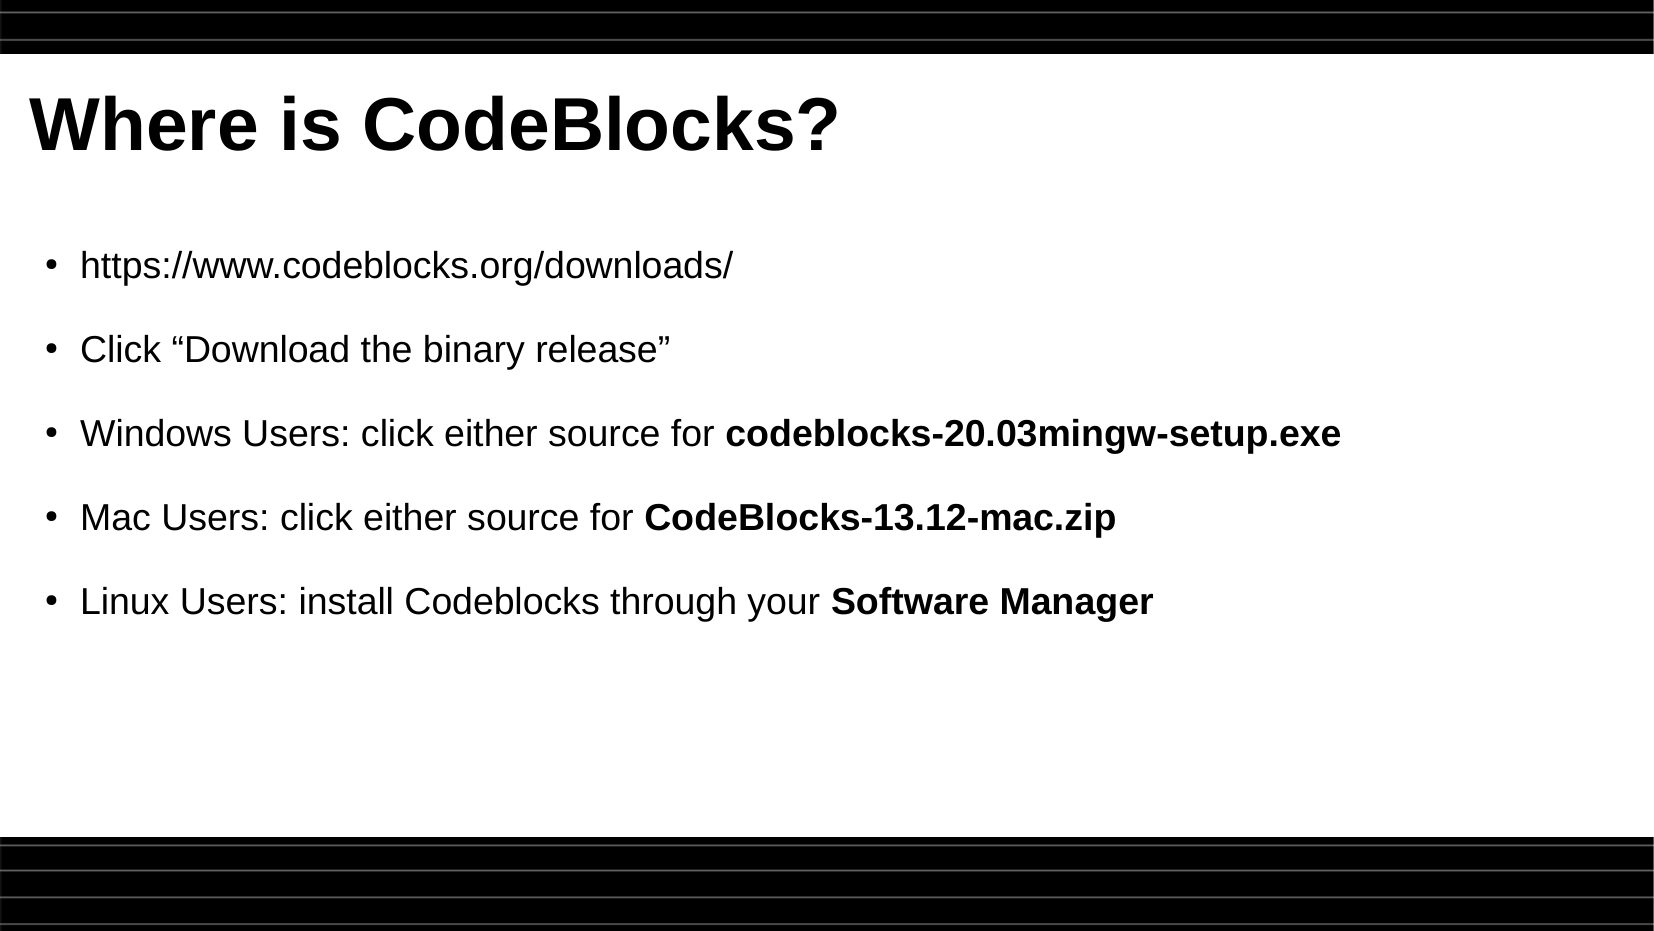

Where is CodeBlocks?
https://www.codeblocks.org/downloads/
Click “Download the binary release”
Windows Users: click either source for codeblocks-20.03mingw-setup.exe
Mac Users: click either source for CodeBlocks-13.12-mac.zip
Linux Users: install Codeblocks through your Software Manager